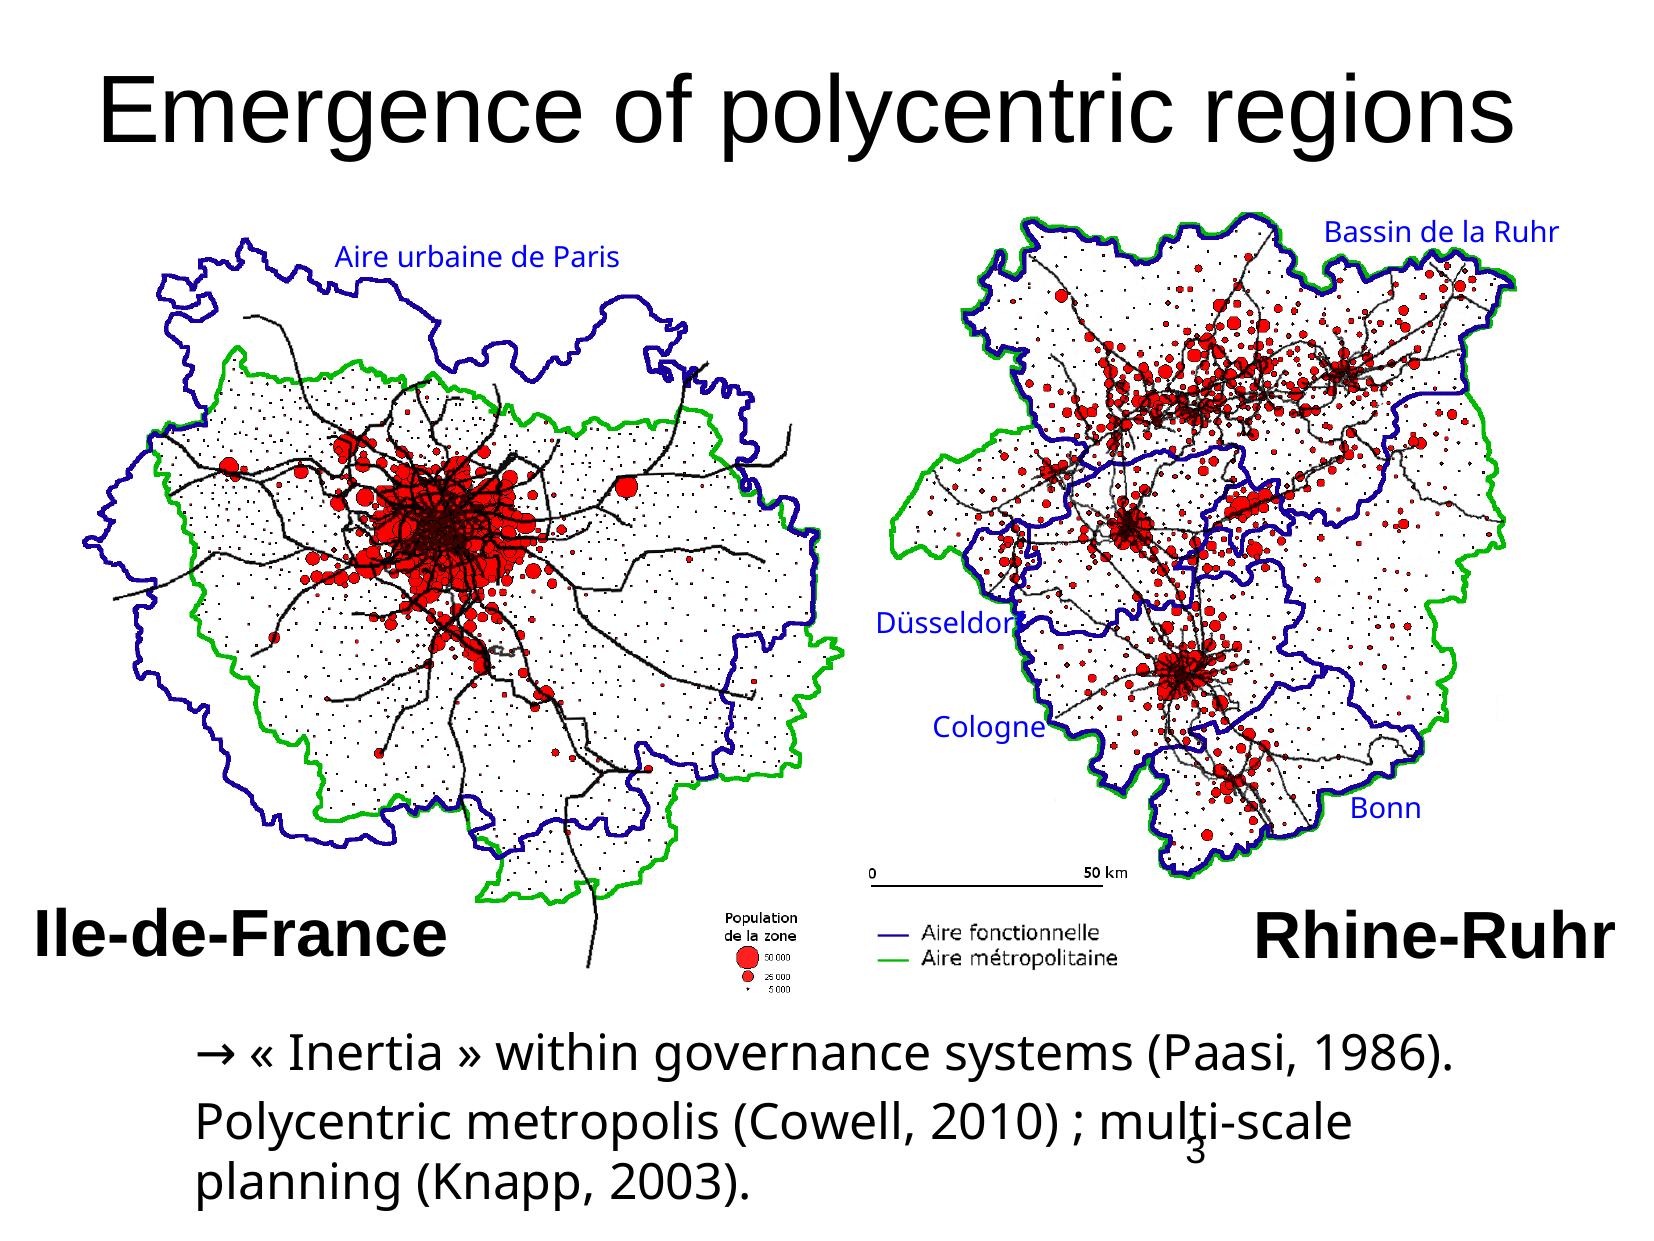

Emergence of polycentric regions
Bassin de la Ruhr
Aire urbaine de Paris
Düsseldorf
Cologne
Bonn
Ile-de-France
Rhine-Ruhr
→ « Inertia » within governance systems (Paasi, 1986).
Polycentric metropolis (Cowell, 2010) ; multi-scale planning (Knapp, 2003).
3